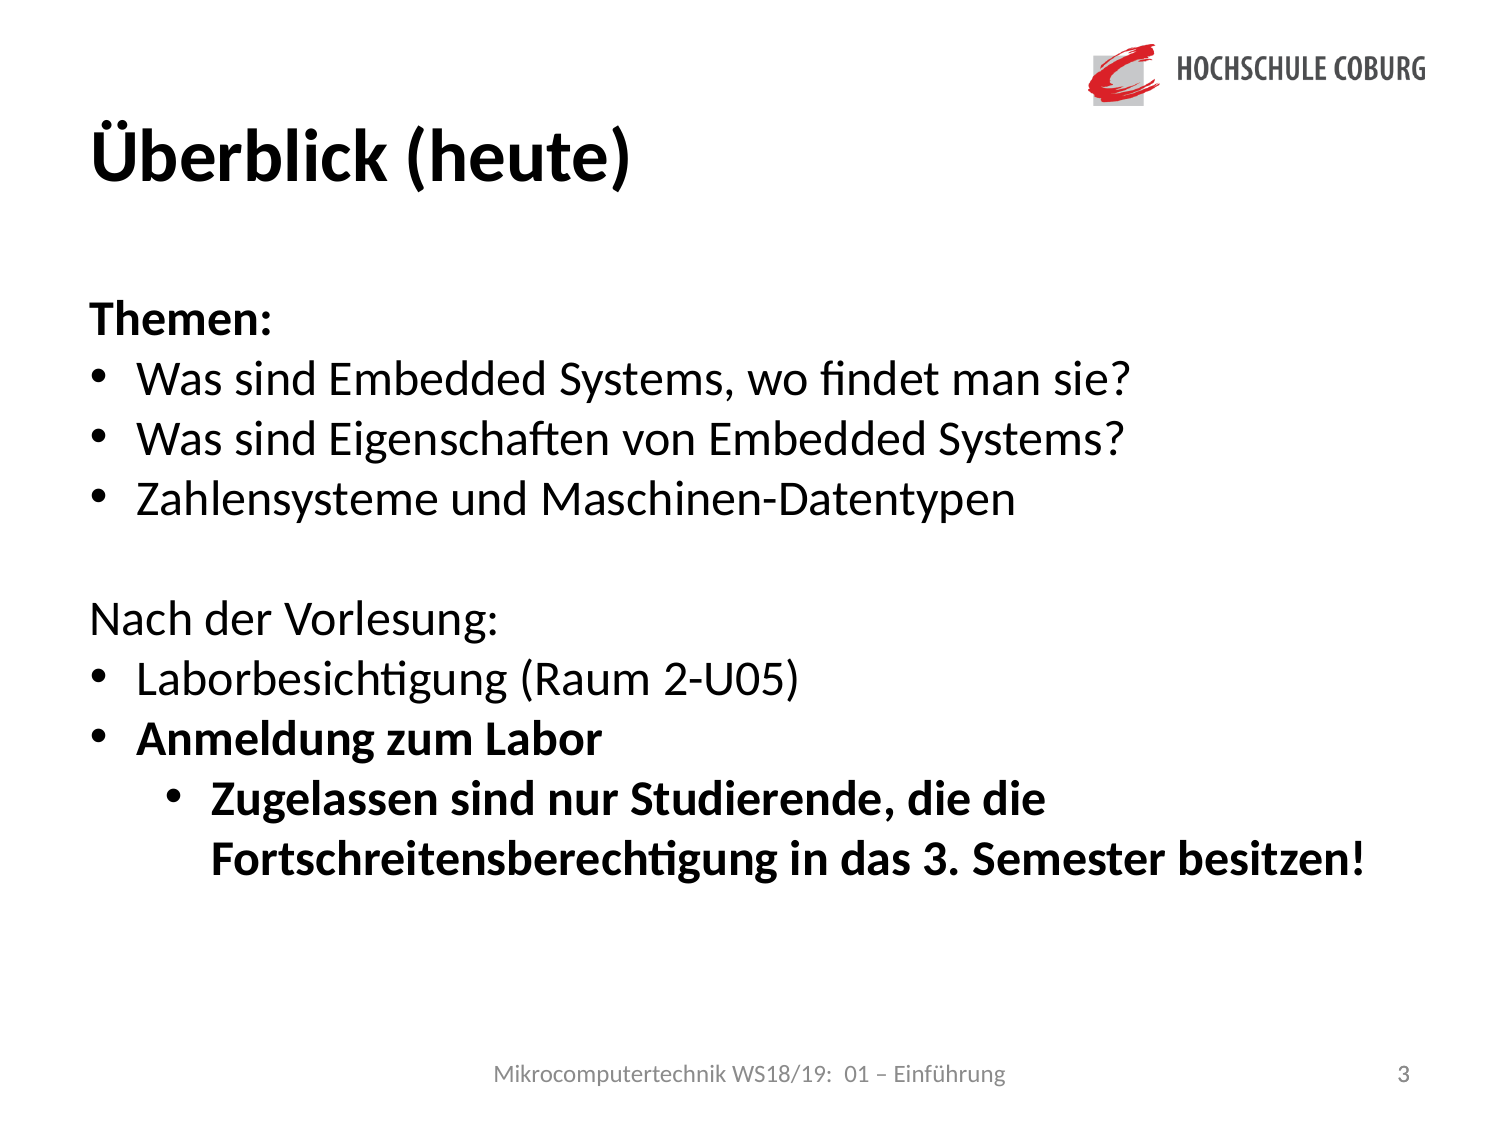

# Überblick (heute)
Themen:
Was sind Embedded Systems, wo findet man sie?
Was sind Eigenschaften von Embedded Systems?
Zahlensysteme und Maschinen-Datentypen
Nach der Vorlesung:
Laborbesichtigung (Raum 2-U05)
Anmeldung zum Labor
Zugelassen sind nur Studierende, die die Fortschreitensberechtigung in das 3. Semester besitzen!
MCT01: Einführung
3